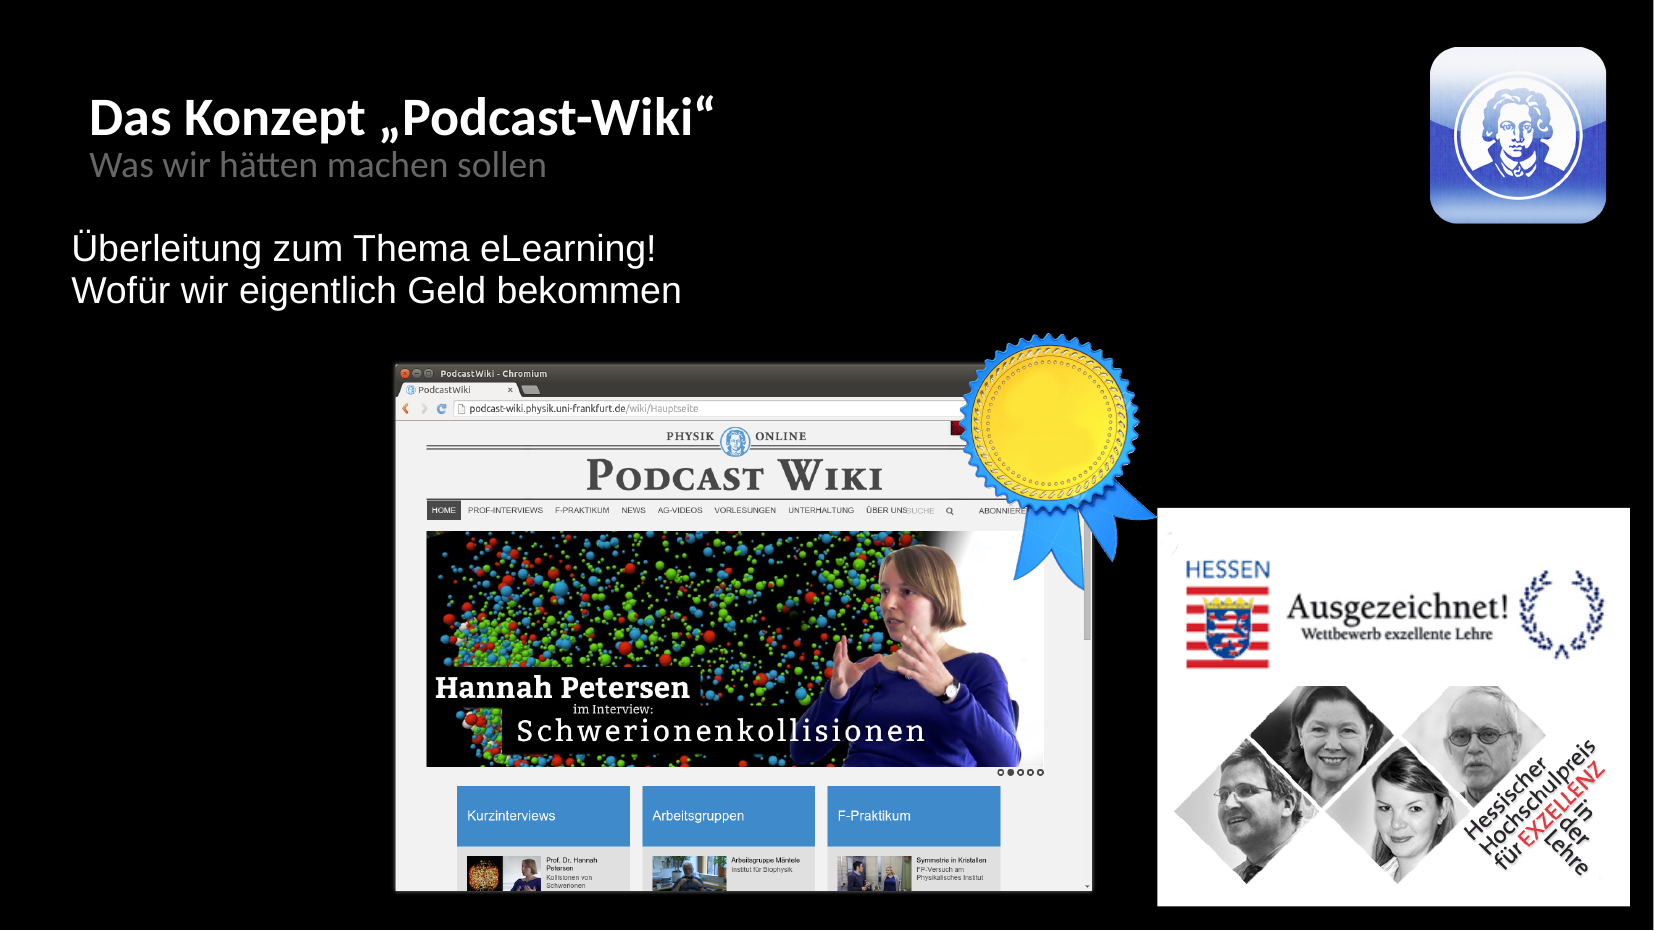

Das Konzept „Podcast-Wiki“
Was wir hätten machen sollen
Überleitung zum Thema eLearning!
Wofür wir eigentlich Geld bekommen